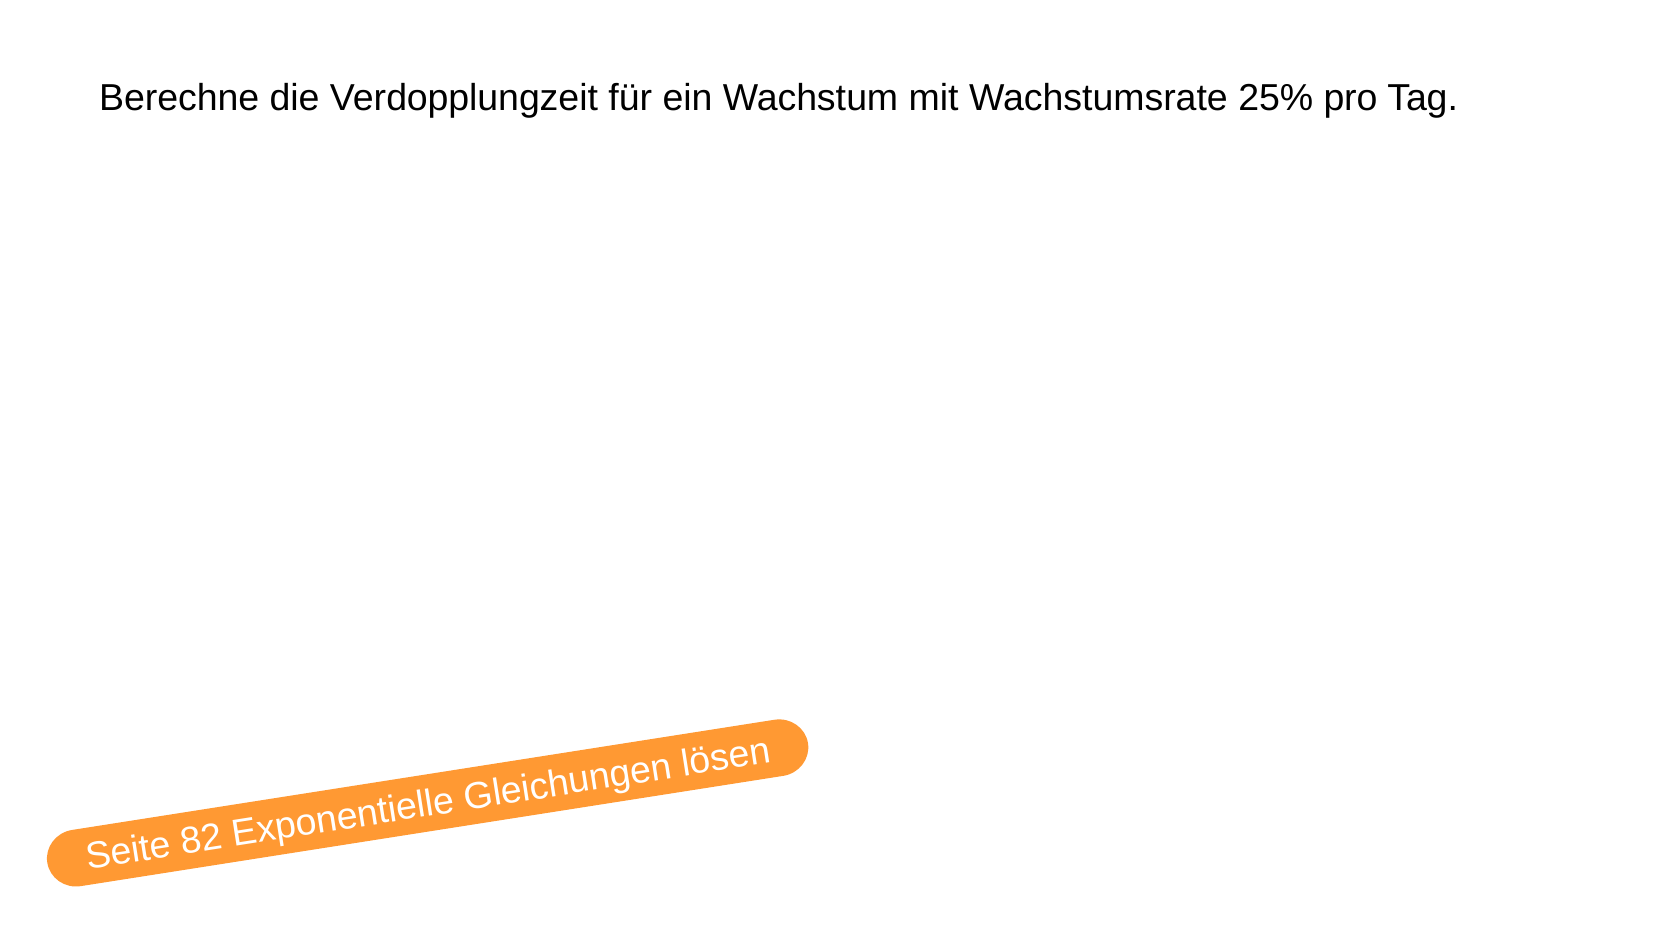

Berechne die Verdopplungzeit für ein Wachstum mit Wachstumsrate 25% pro Tag.
Seite 82 Exponentielle Gleichungen lösen